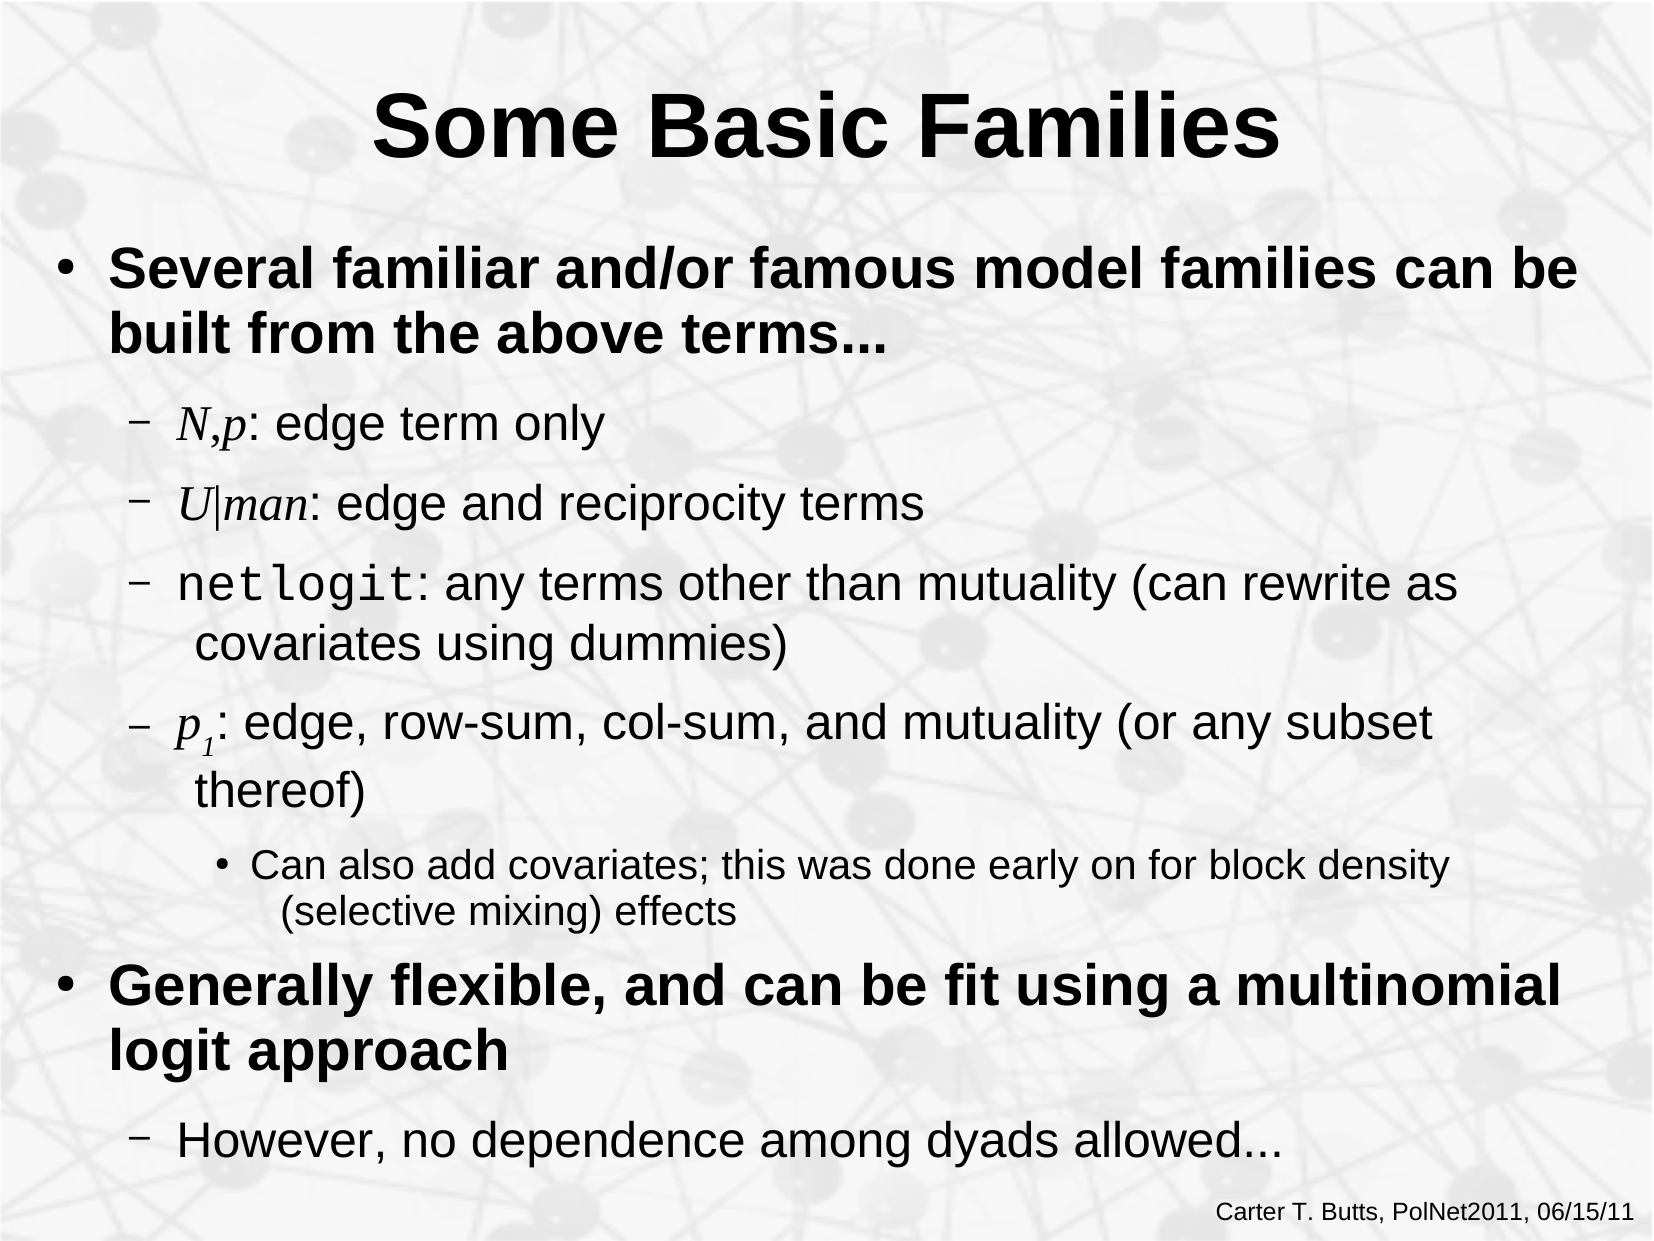

# Some Basic Families
Several familiar and/or famous model families can be built from the above terms...
N,p: edge term only
U|man: edge and reciprocity terms
netlogit: any terms other than mutuality (can rewrite as covariates using dummies)
p1: edge, row-sum, col-sum, and mutuality (or any subset thereof)
Can also add covariates; this was done early on for block density (selective mixing) effects
Generally flexible, and can be fit using a multinomial logit approach
However, no dependence among dyads allowed...